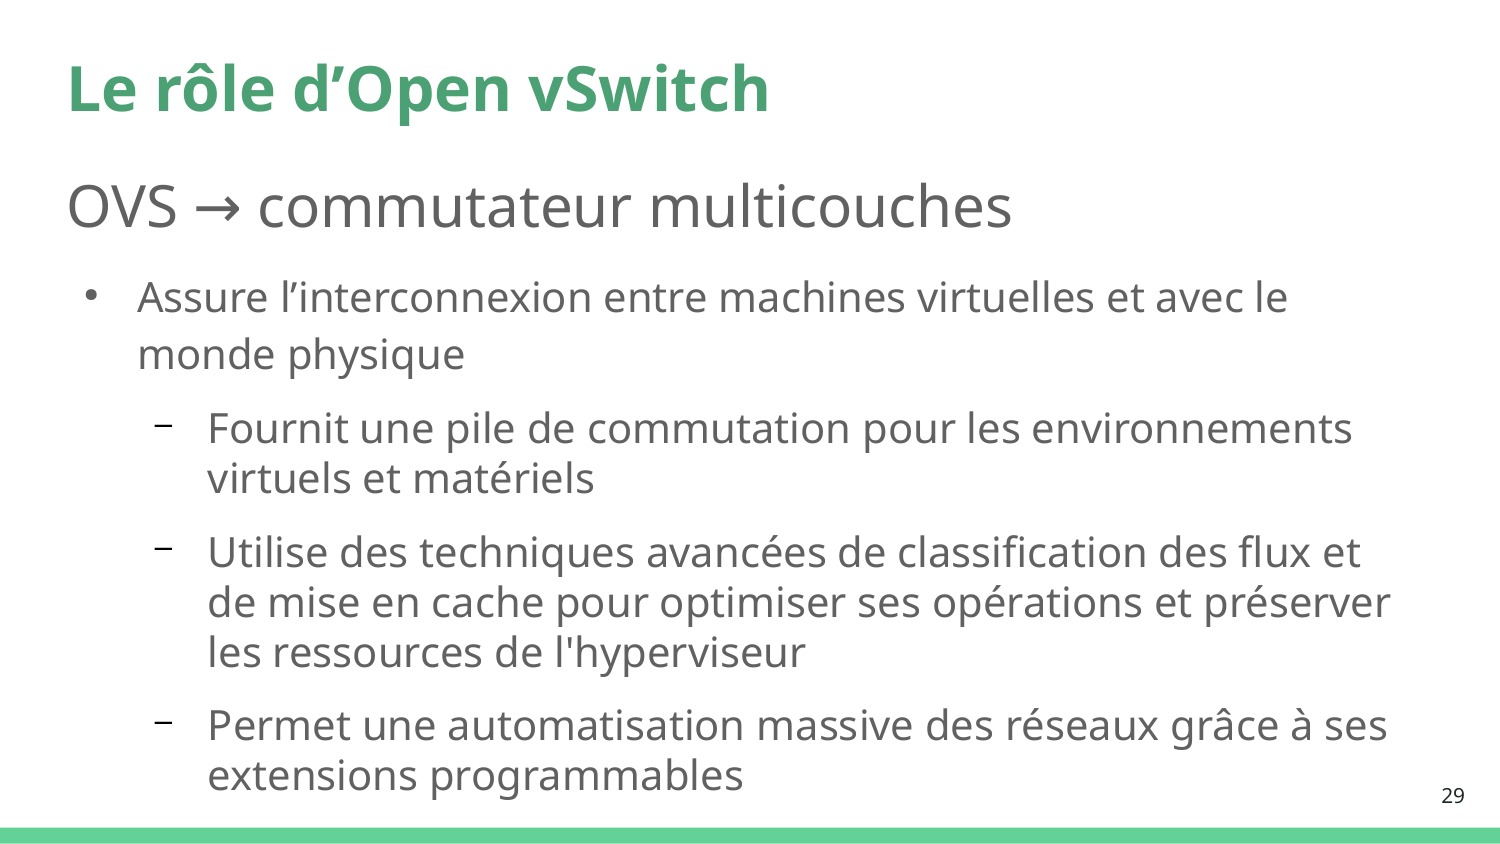

Le rôle d’Open vSwitch
# OVS → commutateur multicouches
Assure l’interconnexion entre machines virtuelles et avec le monde physique
Fournit une pile de commutation pour les environnements virtuels et matériels
Utilise des techniques avancées de classification des flux et de mise en cache pour optimiser ses opérations et préserver les ressources de l'hyperviseur
Permet une automatisation massive des réseaux grâce à ses extensions programmables